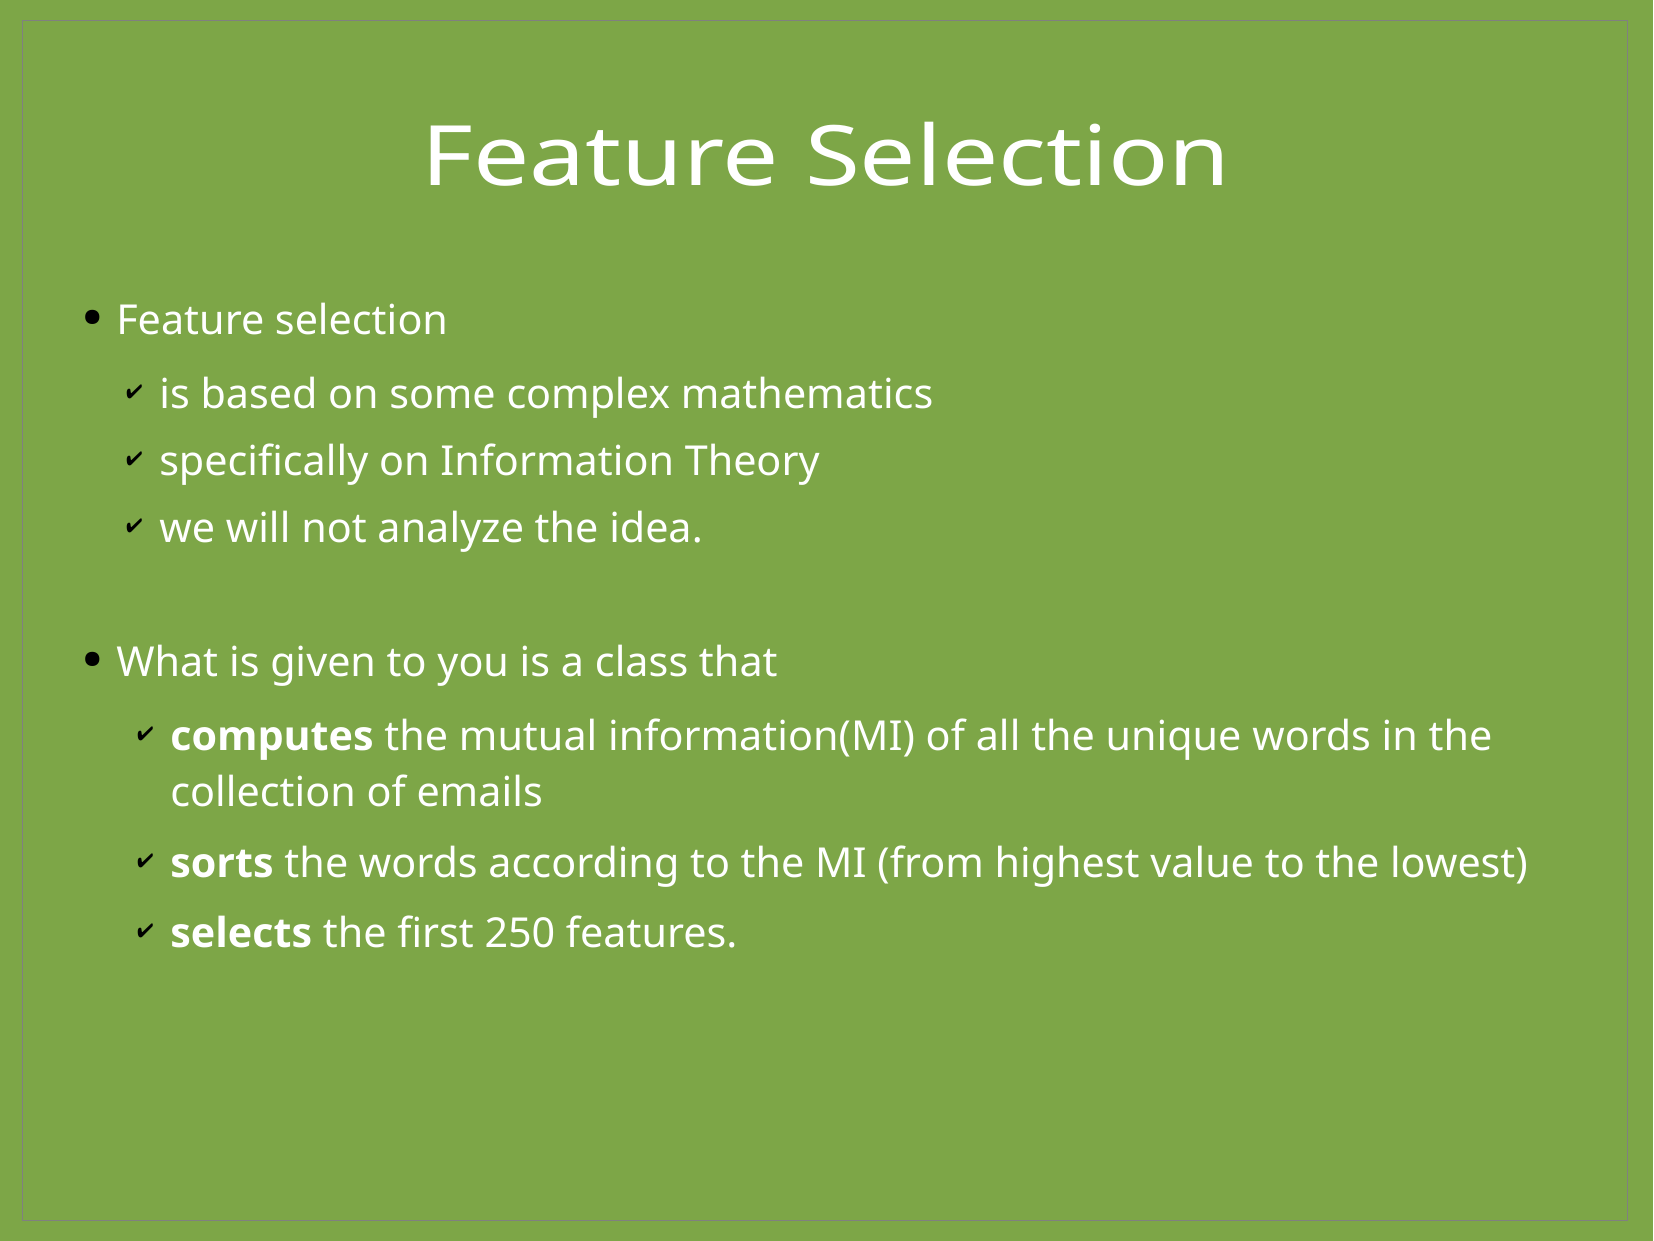

# Feature Selection
 Feature selection
 is based on some complex mathematics
 specifically on Information Theory
 we will not analyze the idea.
 What is given to you is a class that
computes the mutual information(MI) of all the unique words in the collection of emails
sorts the words according to the MI (from highest value to the lowest)
selects the first 250 features.